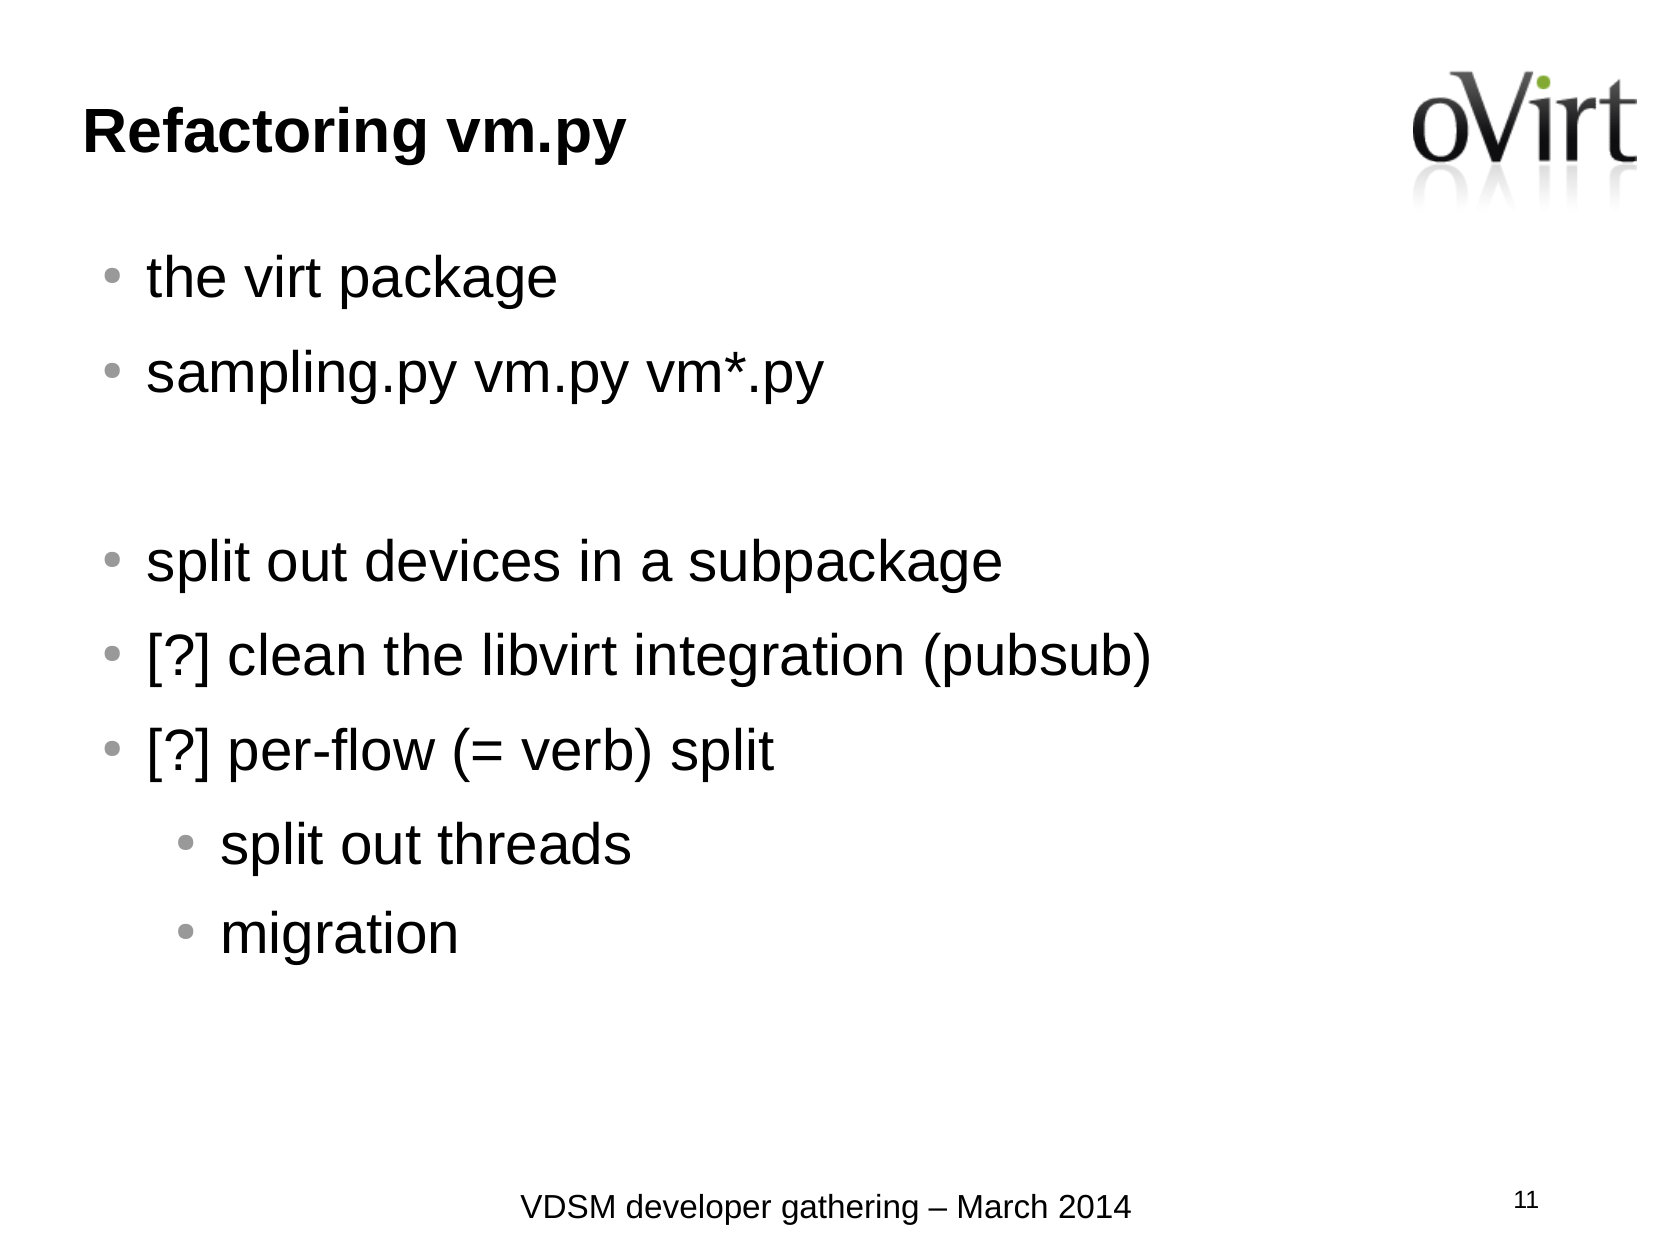

# Refactoring vm.py
the virt package
sampling.py vm.py vm*.py
split out devices in a subpackage
[?] clean the libvirt integration (pubsub)
[?] per-flow (= verb) split
split out threads
migration